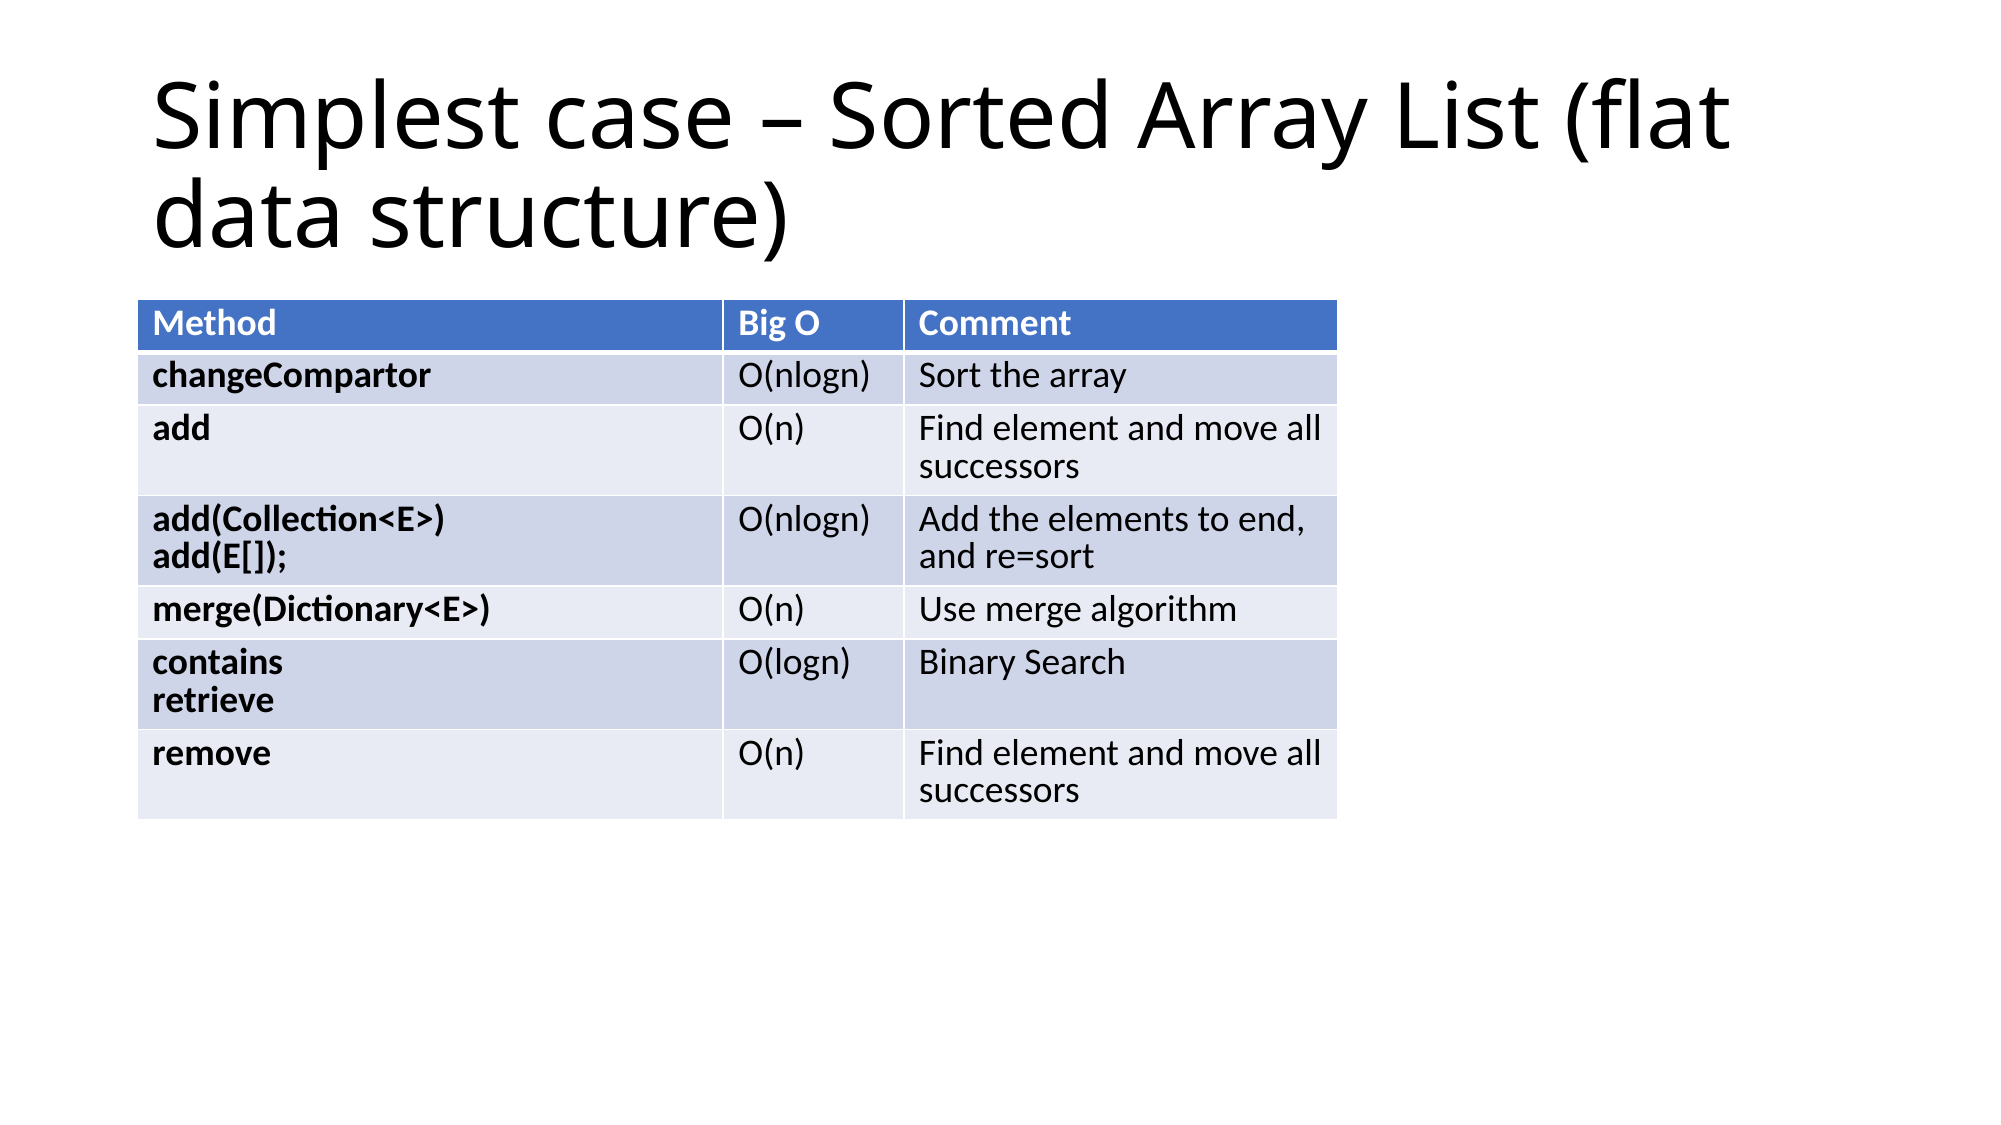

# Simplest case – Sorted Array List (flat data structure)
| Method | Big O | Comment |
| --- | --- | --- |
| changeCompartor | O(nlogn) | Sort the array |
| add | O(n) | Find element and move all successors |
| add(Collection<E>) add(E[]); | O(nlogn) | Add the elements to end, and re=sort |
| merge(Dictionary<E>) | O(n) | Use merge algorithm |
| contains retrieve | O(logn) | Binary Search |
| remove | O(n) | Find element and move all successors |